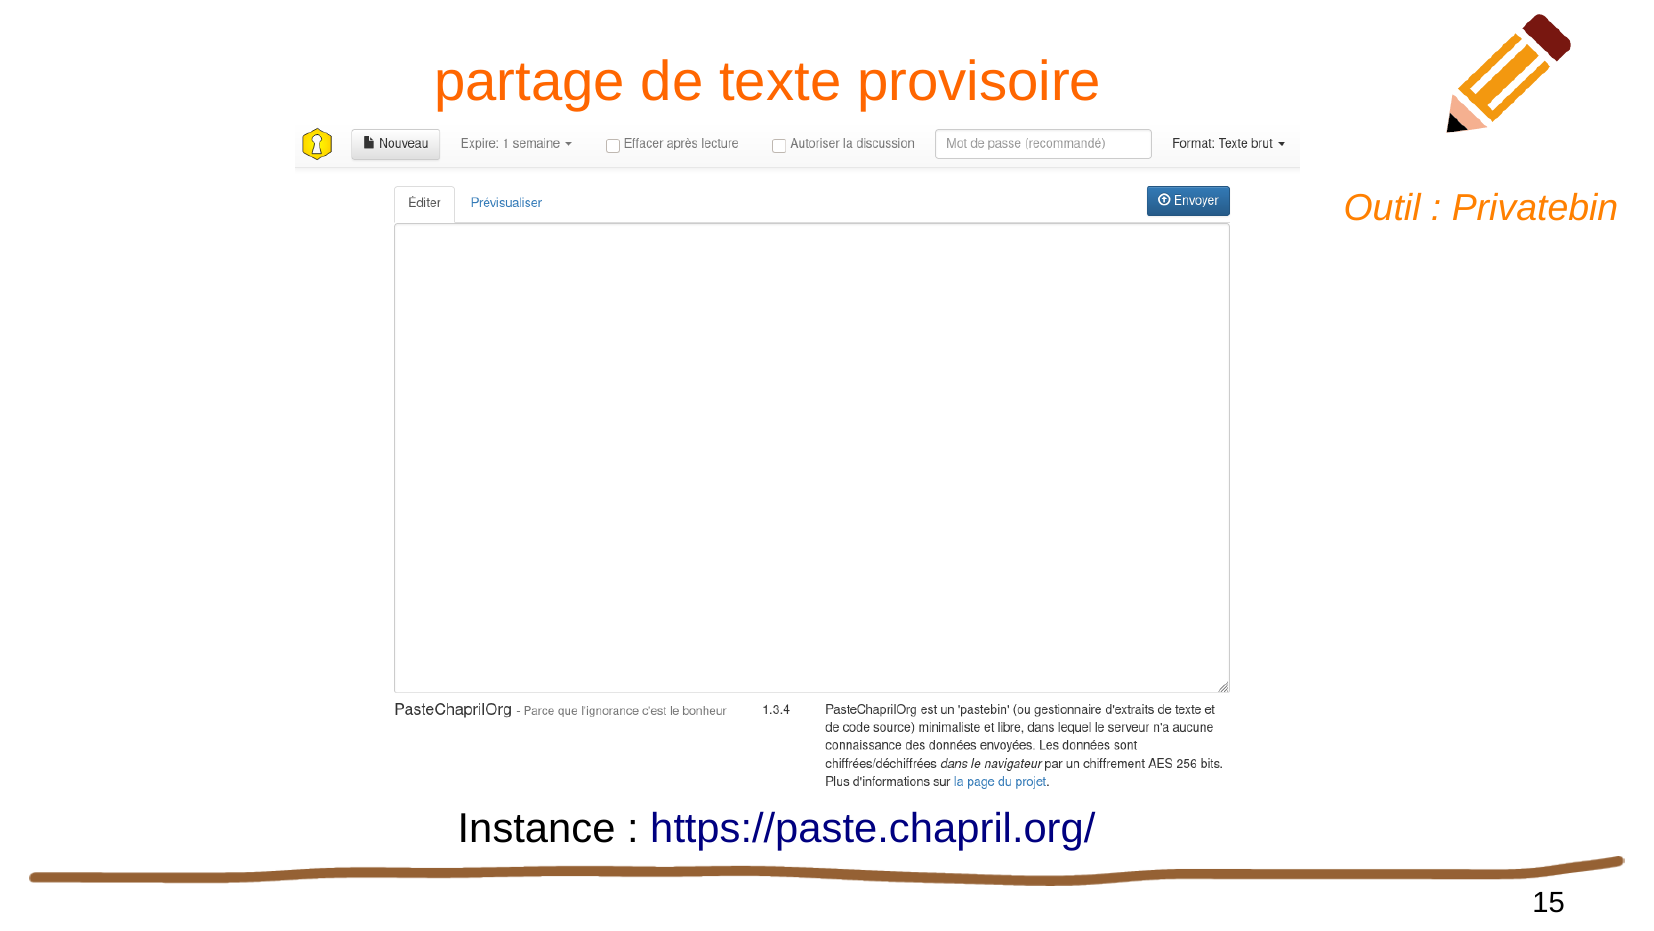

# partage de texte provisoire
Outil : Privatebin
Instance : https://paste.chapril.org/
15